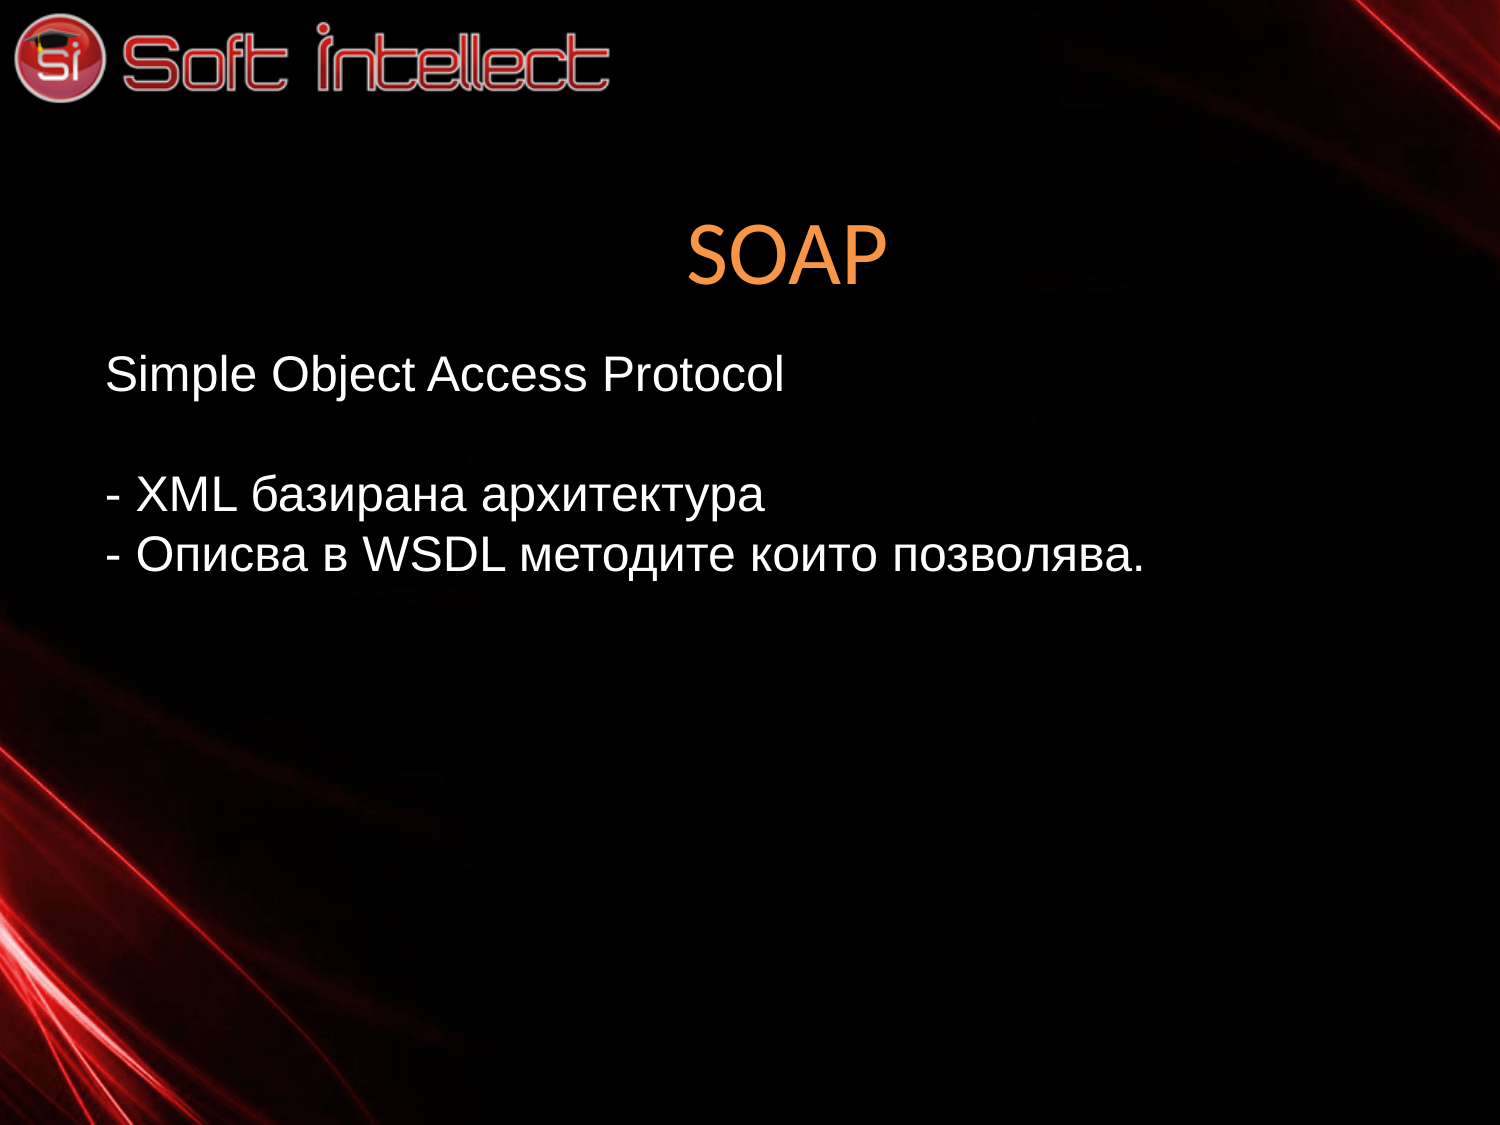

SOAP
Simple Object Access Protocol
- XML базирана архитектура
- Описва в WSDL методите които позволява.